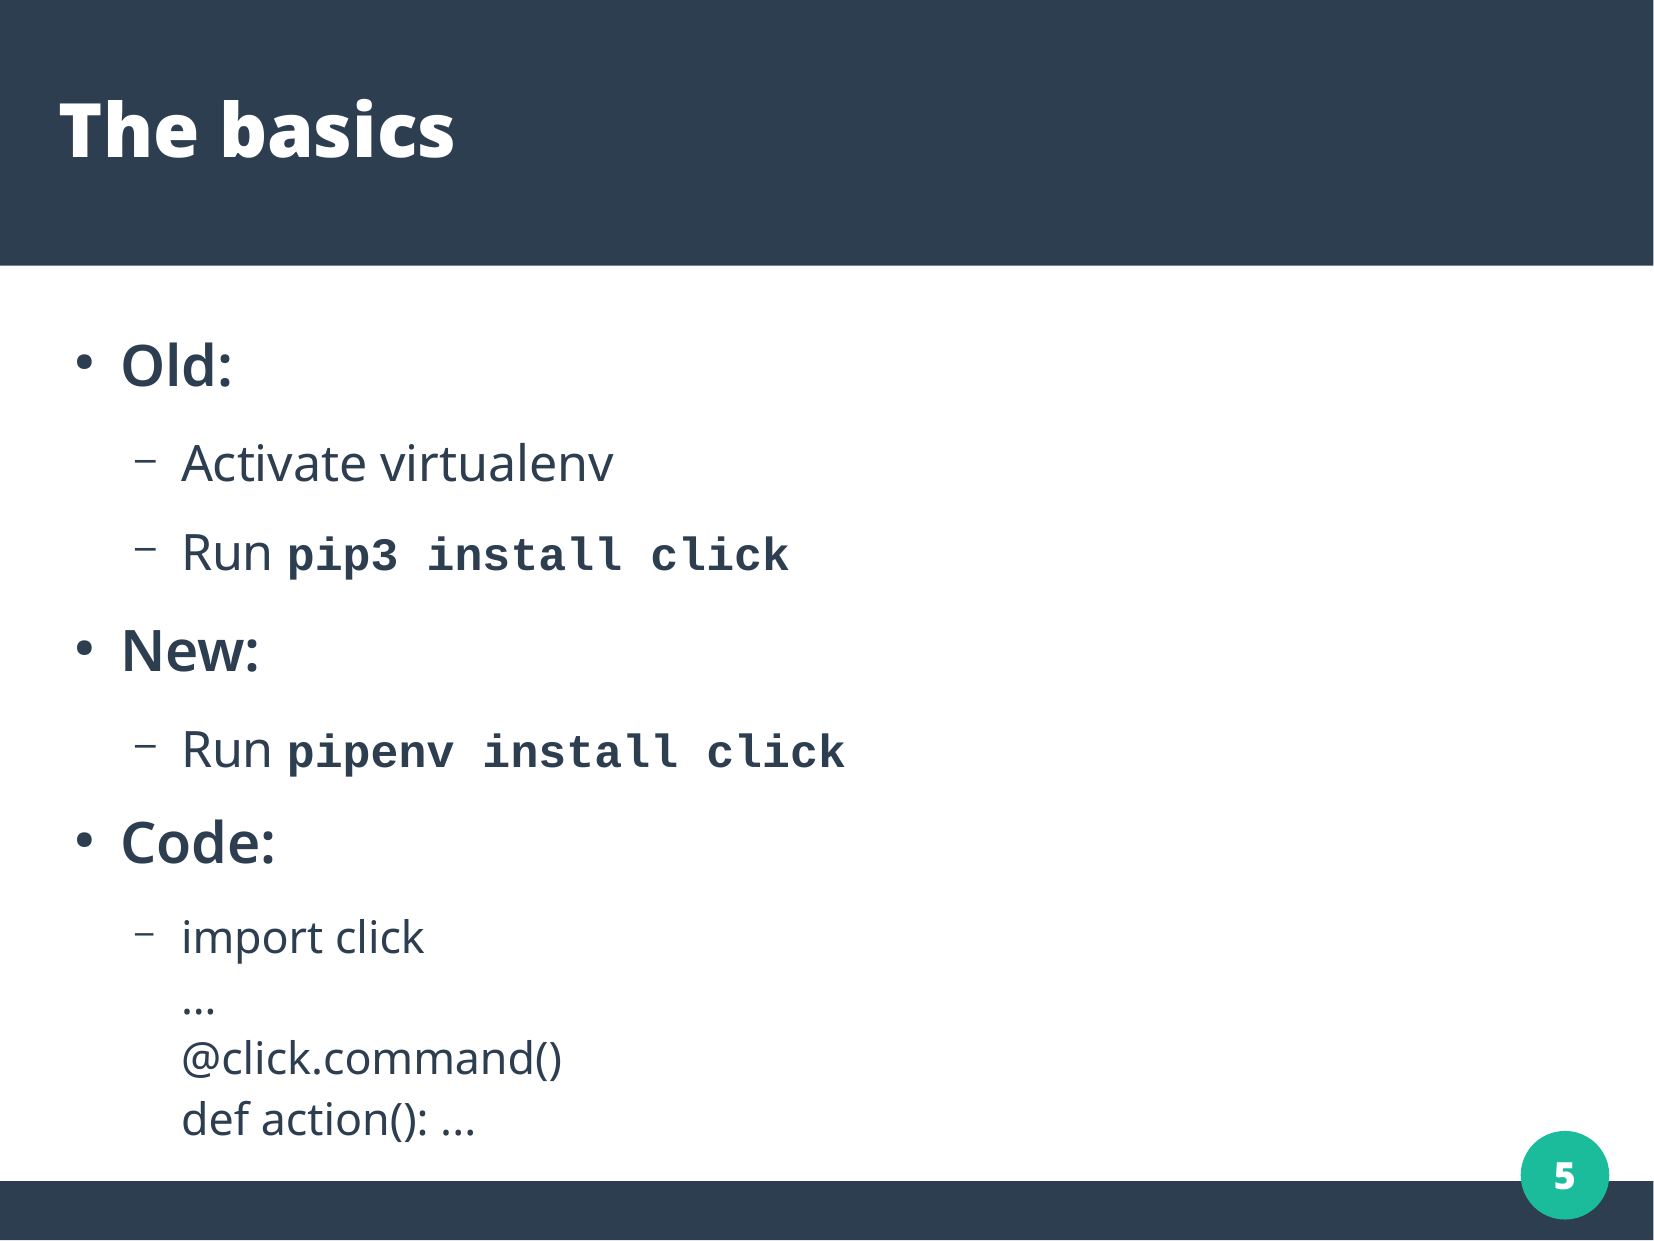

# The basics
Old:
Activate virtualenv
Run pip3 install click
New:
Run pipenv install click
Code:
import click
…
@click.command()
def action(): ...
5